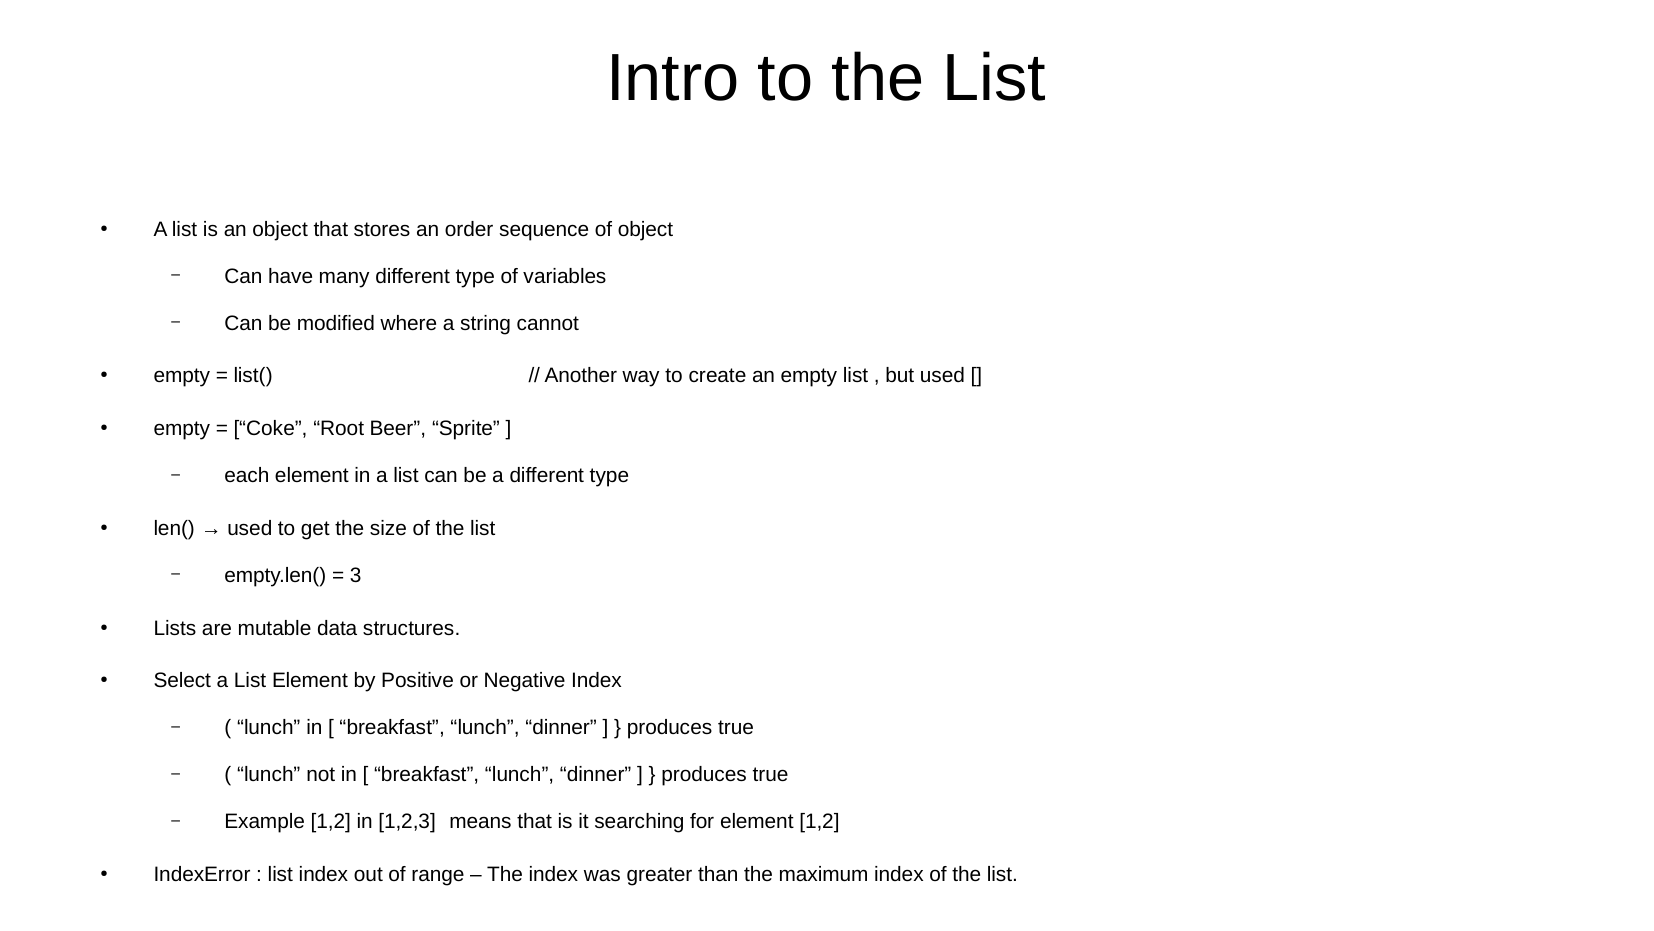

# Intro to the List
A list is an object that stores an order sequence of object
Can have many different type of variables
Can be modified where a string cannot
empty = list() 				// Another way to create an empty list , but used []
empty = [“Coke”, “Root Beer”, “Sprite” ]
each element in a list can be a different type
len() → used to get the size of the list
empty.len() = 3
Lists are mutable data structures.
Select a List Element by Positive or Negative Index
( “lunch” in [ “breakfast”, “lunch”, “dinner” ] } produces true
( “lunch” not in [ “breakfast”, “lunch”, “dinner” ] } produces true
Example [1,2] in [1,2,3] 	means that is it searching for element [1,2]
IndexError : list index out of range – The index was greater than the maximum index of the list.